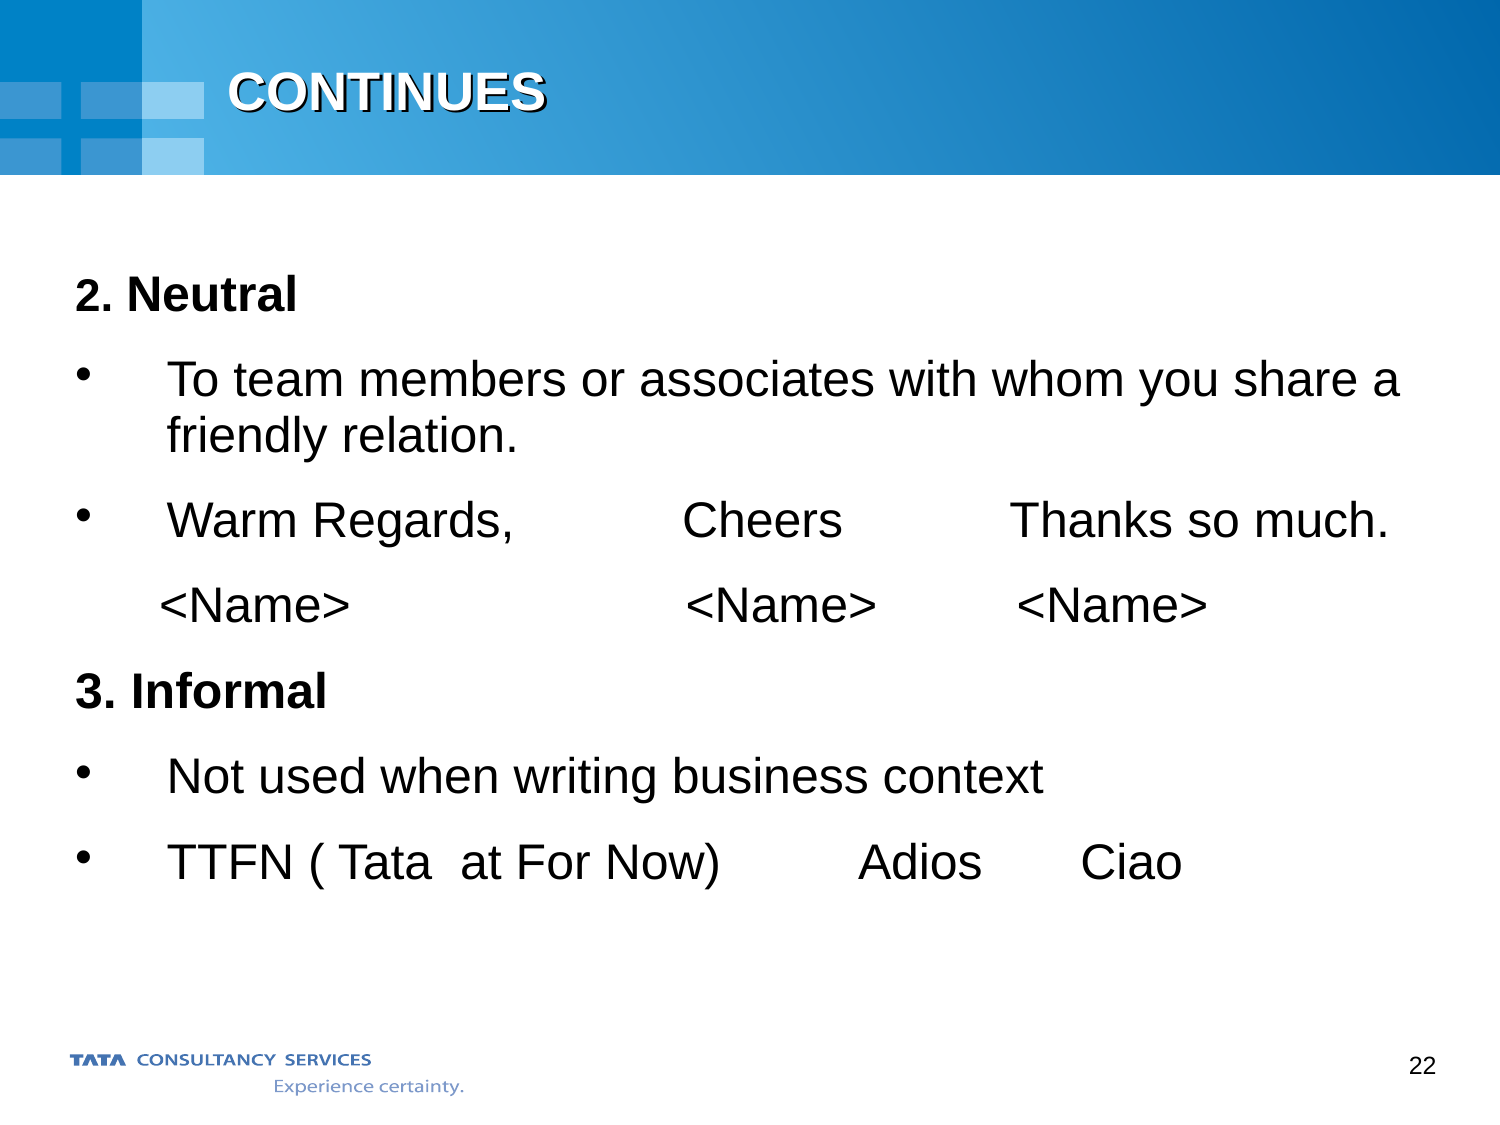

# CONTINUES
2. Neutral
To team members or associates with whom you share a friendly relation.
Warm Regards, Cheers Thanks so much.
 <Name> <Name> <Name>
3. Informal
Not used when writing business context
TTFN ( Tata at For Now) Adios Ciao